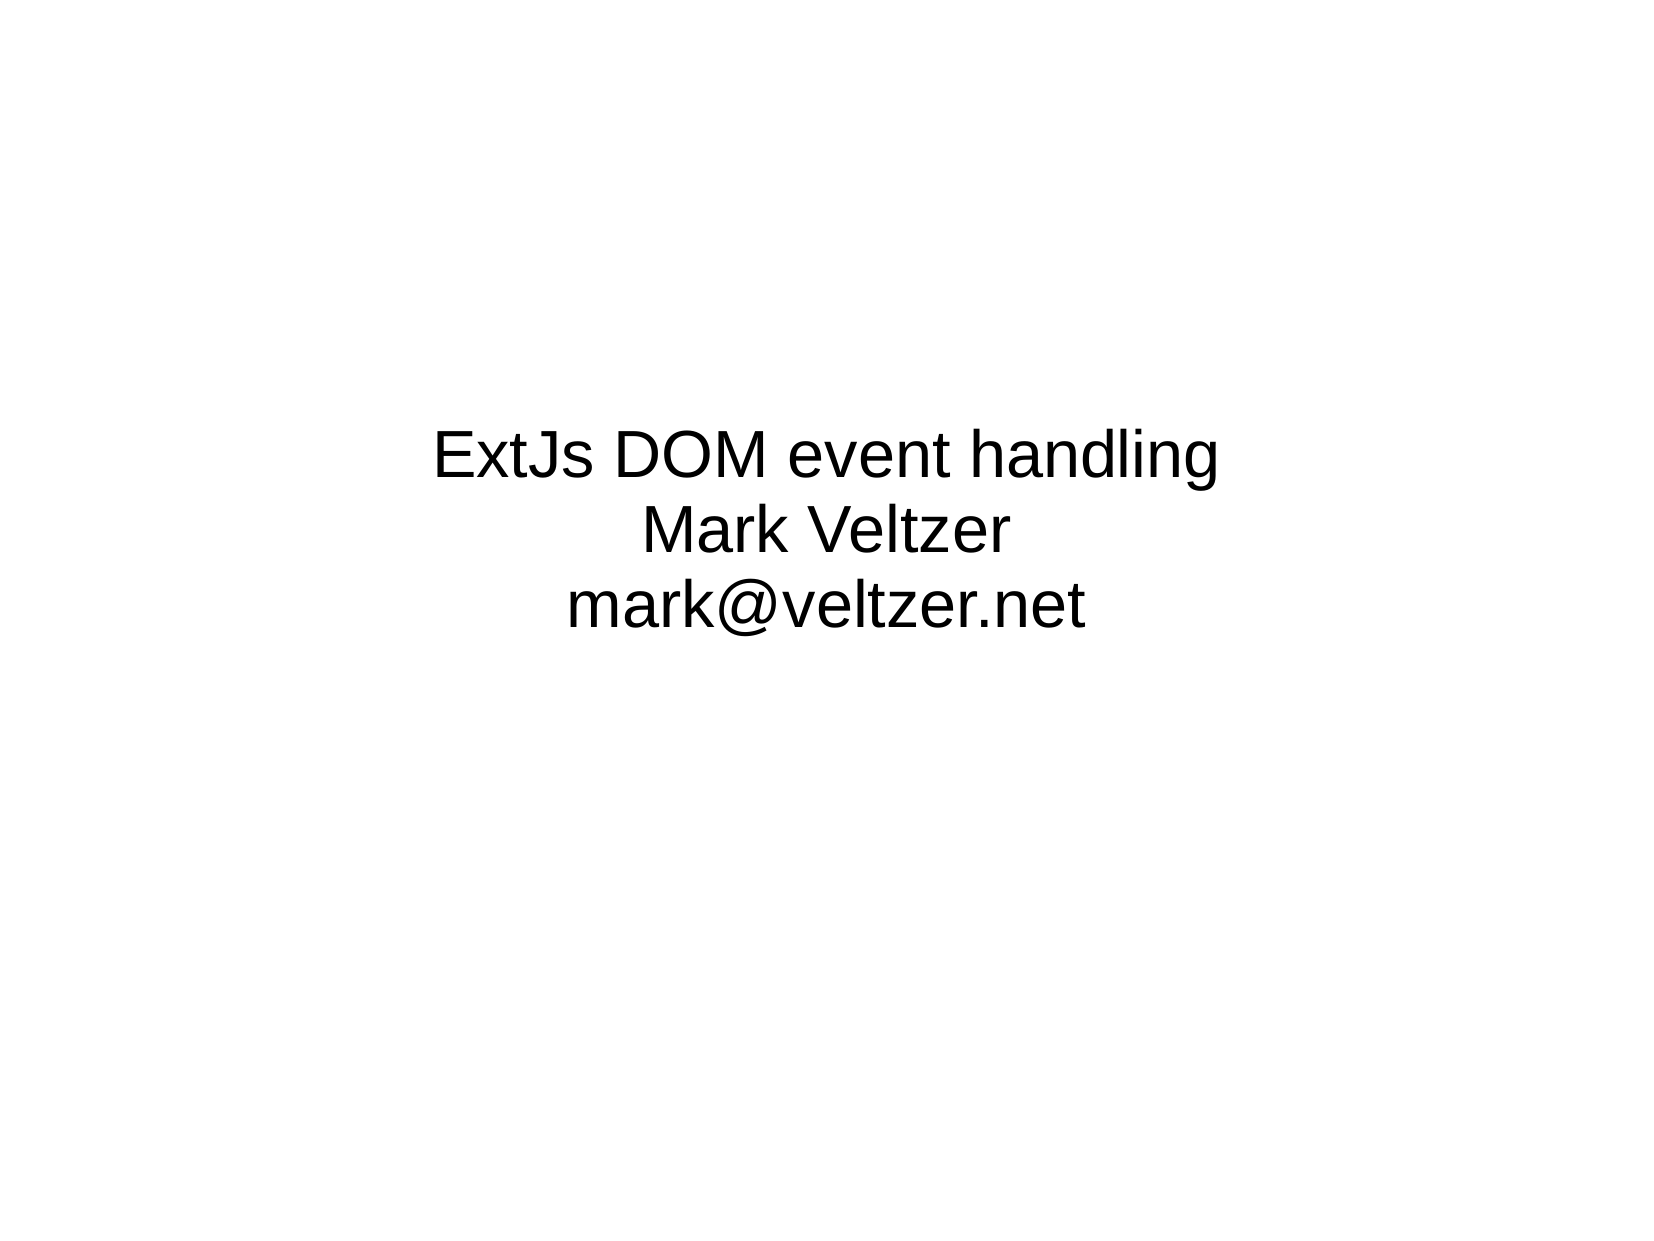

# ExtJs DOM event handling
Mark Veltzer
mark@veltzer.net